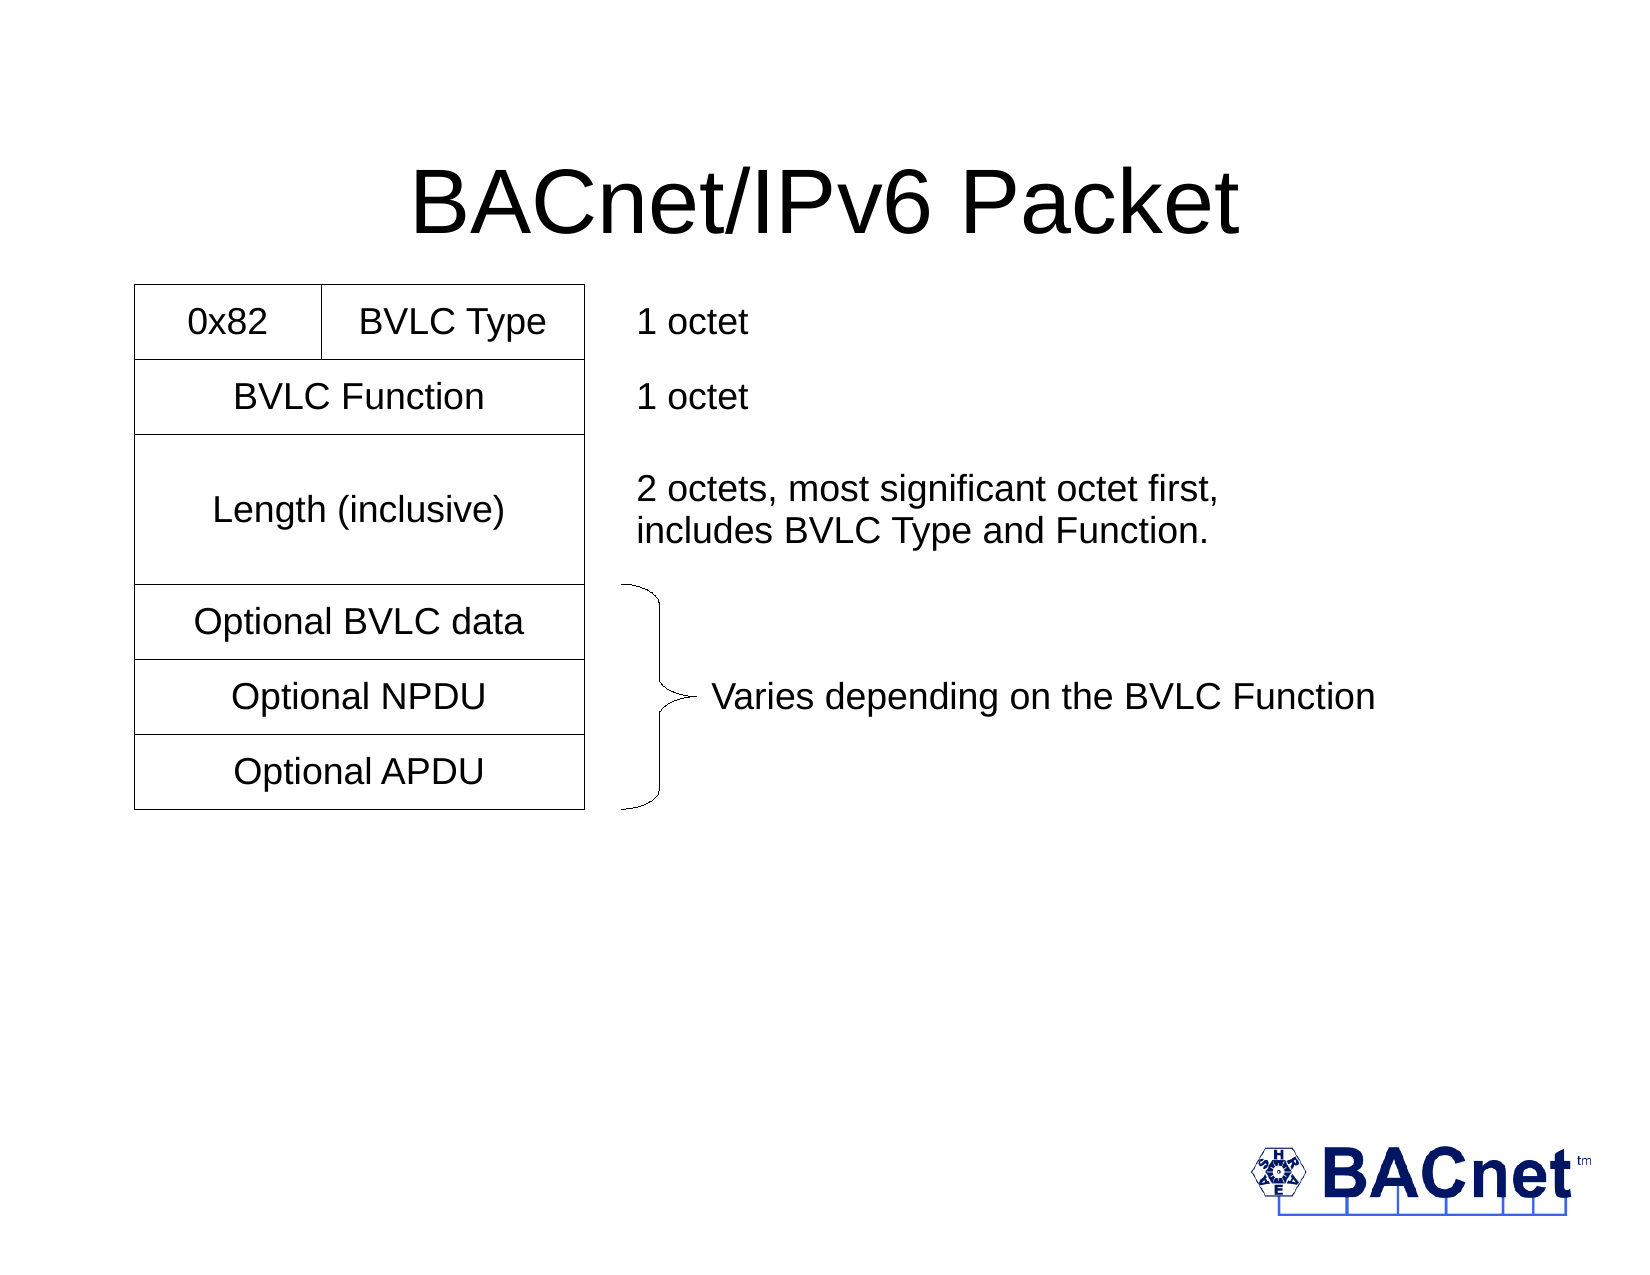

# BACnet/IPv6 Packet
0x82
BVLC Type
1 octet
BVLC Function
1 octet
Length (inclusive)
2 octets, most significant octet first, includes BVLC Type and Function.
Optional BVLC data
Optional NPDU
Varies depending on the BVLC Function
Optional APDU